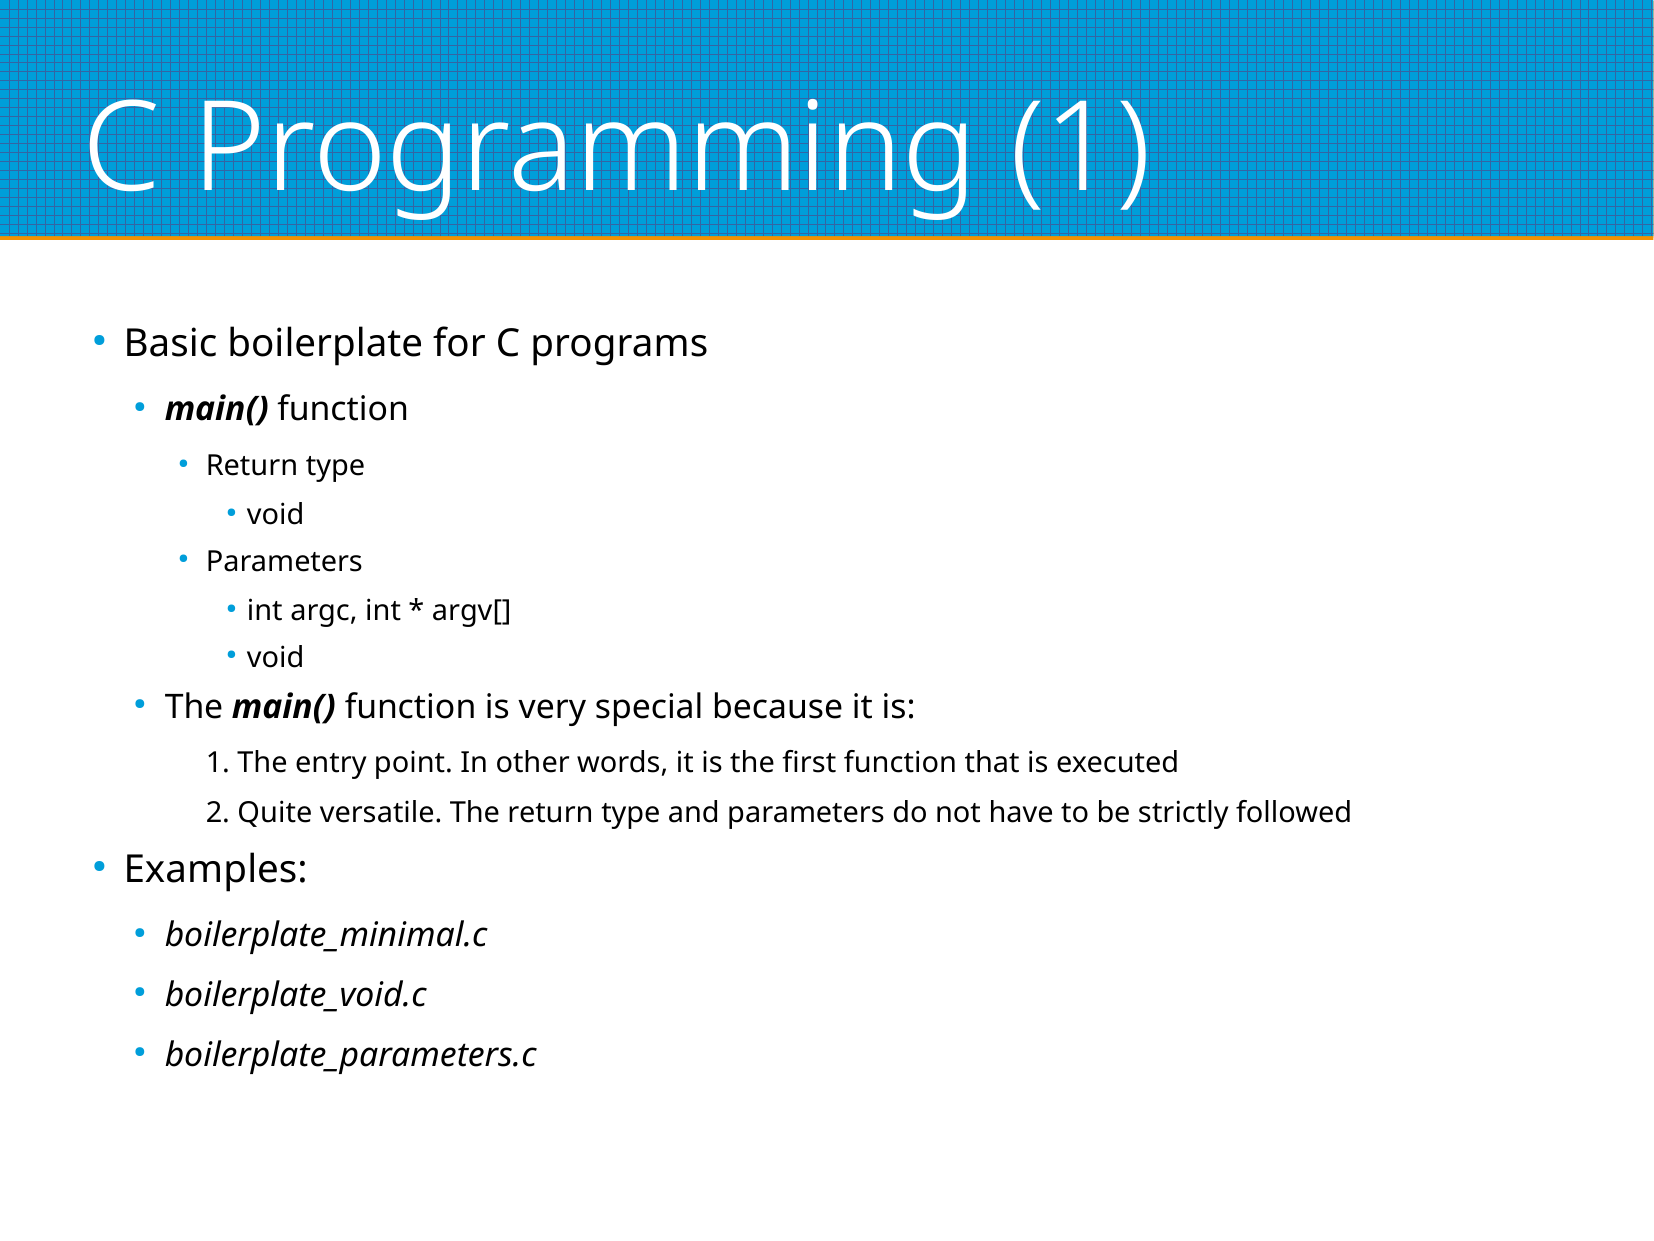

# C Programming (1)
Basic boilerplate for C programs
main() function
Return type
void
Parameters
int argc, int * argv[]
void
The main() function is very special because it is:
1. The entry point. In other words, it is the first function that is executed
2. Quite versatile. The return type and parameters do not have to be strictly followed
Examples:
boilerplate_minimal.c
boilerplate_void.c
boilerplate_parameters.c